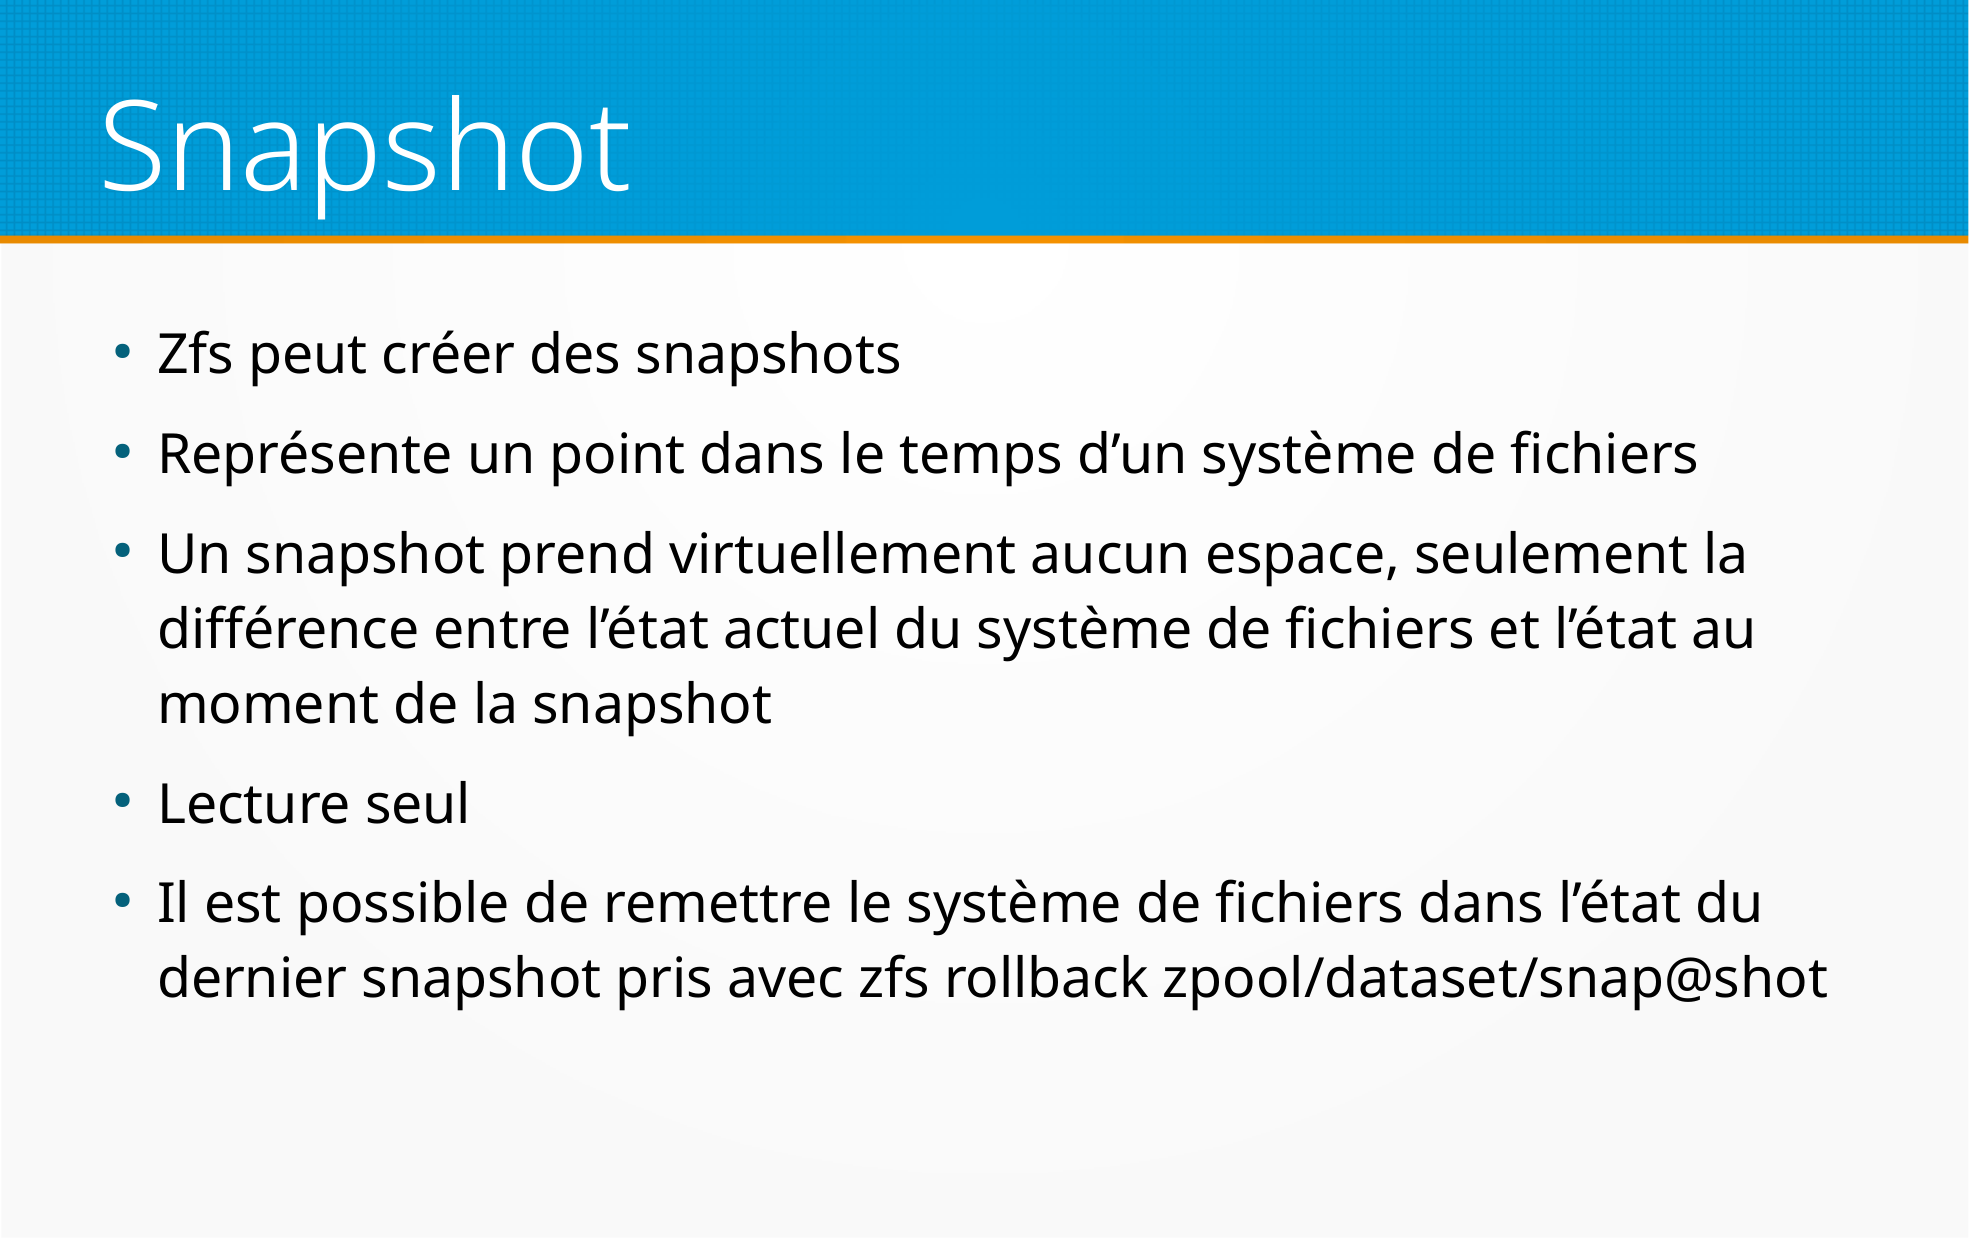

# Snapshot
Zfs peut créer des snapshots
Représente un point dans le temps d’un système de fichiers
Un snapshot prend virtuellement aucun espace, seulement la différence entre l’état actuel du système de fichiers et l’état au moment de la snapshot
Lecture seul
Il est possible de remettre le système de fichiers dans l’état du dernier snapshot pris avec zfs rollback zpool/dataset/snap@shot